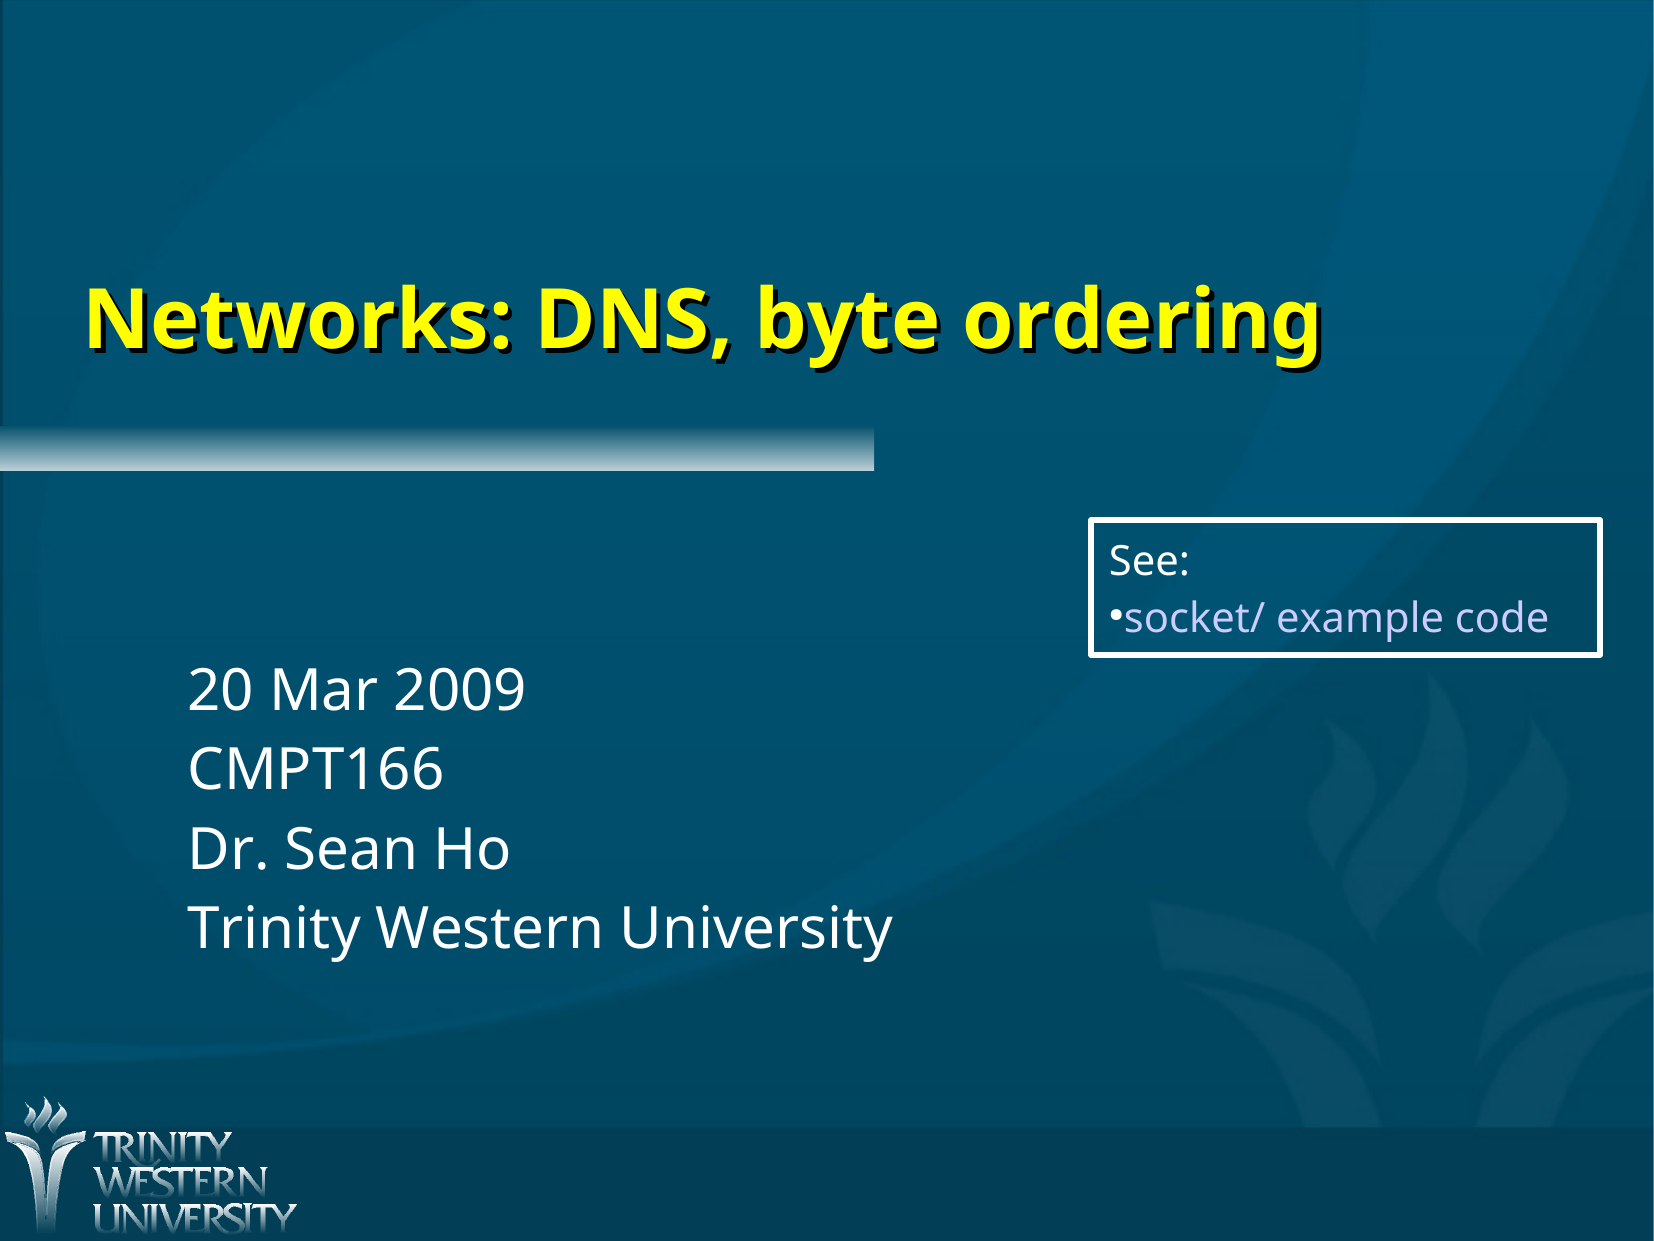

# Networks: DNS, byte ordering
20 Mar 2009
CMPT166
Dr. Sean Ho
Trinity Western University
See:
socket/ example code